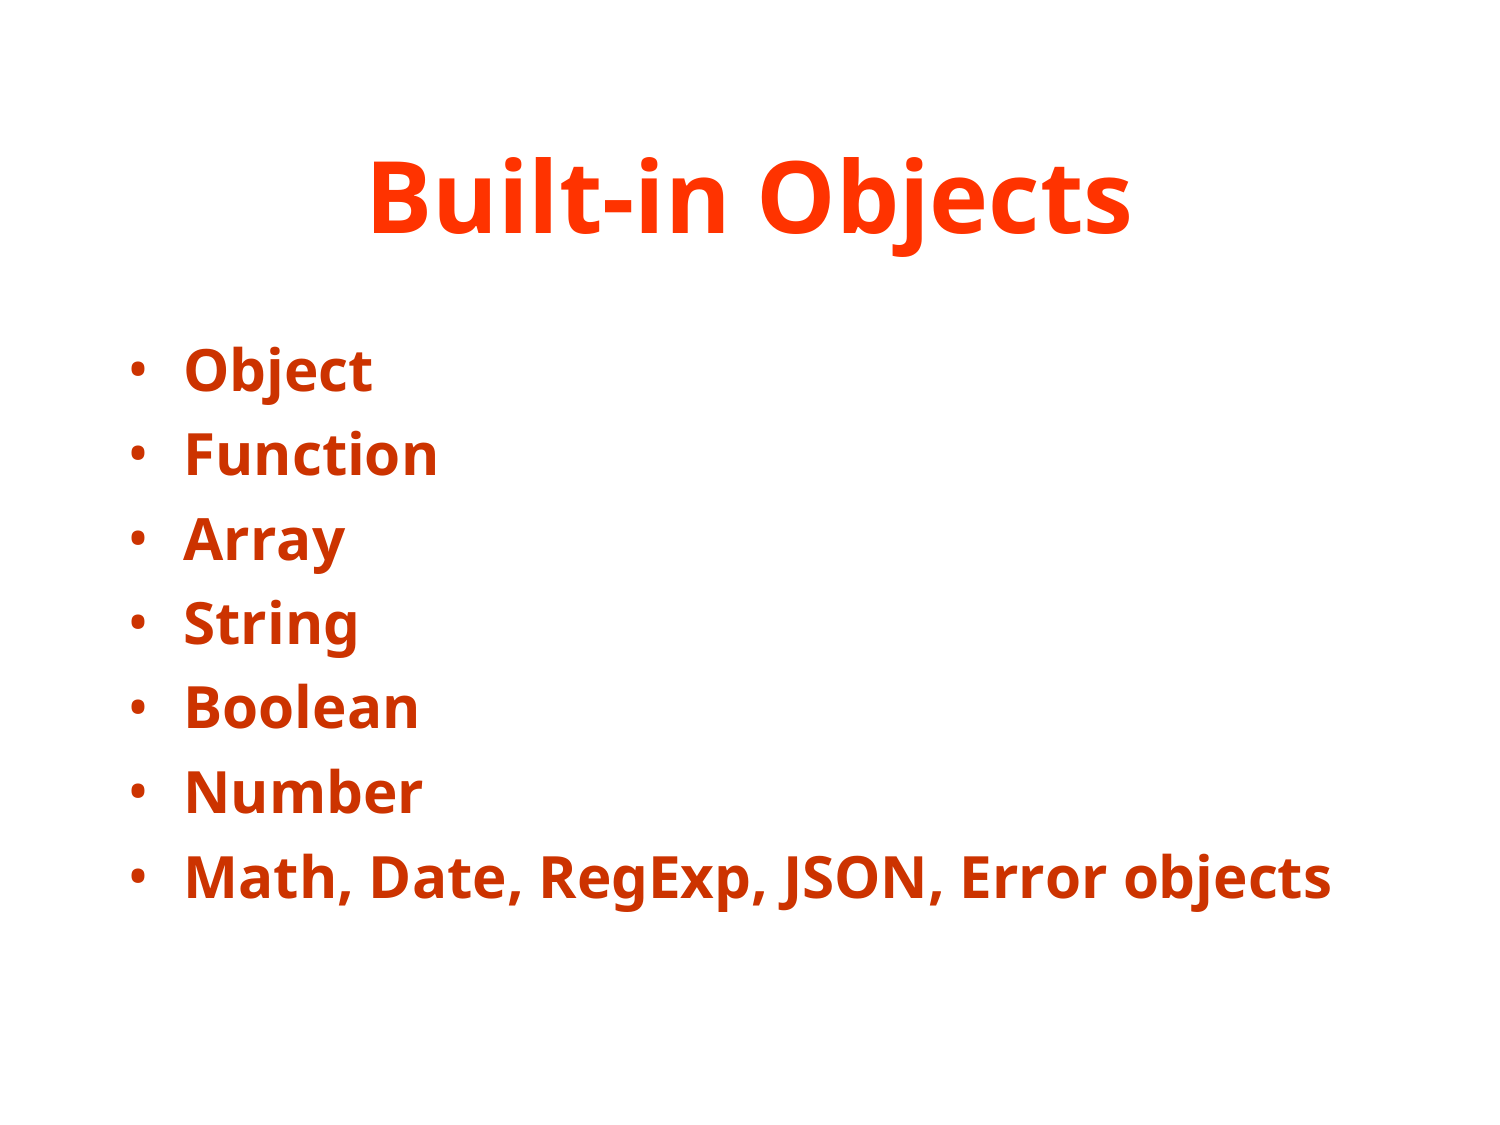

# Built-in Objects
Object
Function
Array
String
Boolean
Number
Math, Date, RegExp, JSON, Error objects